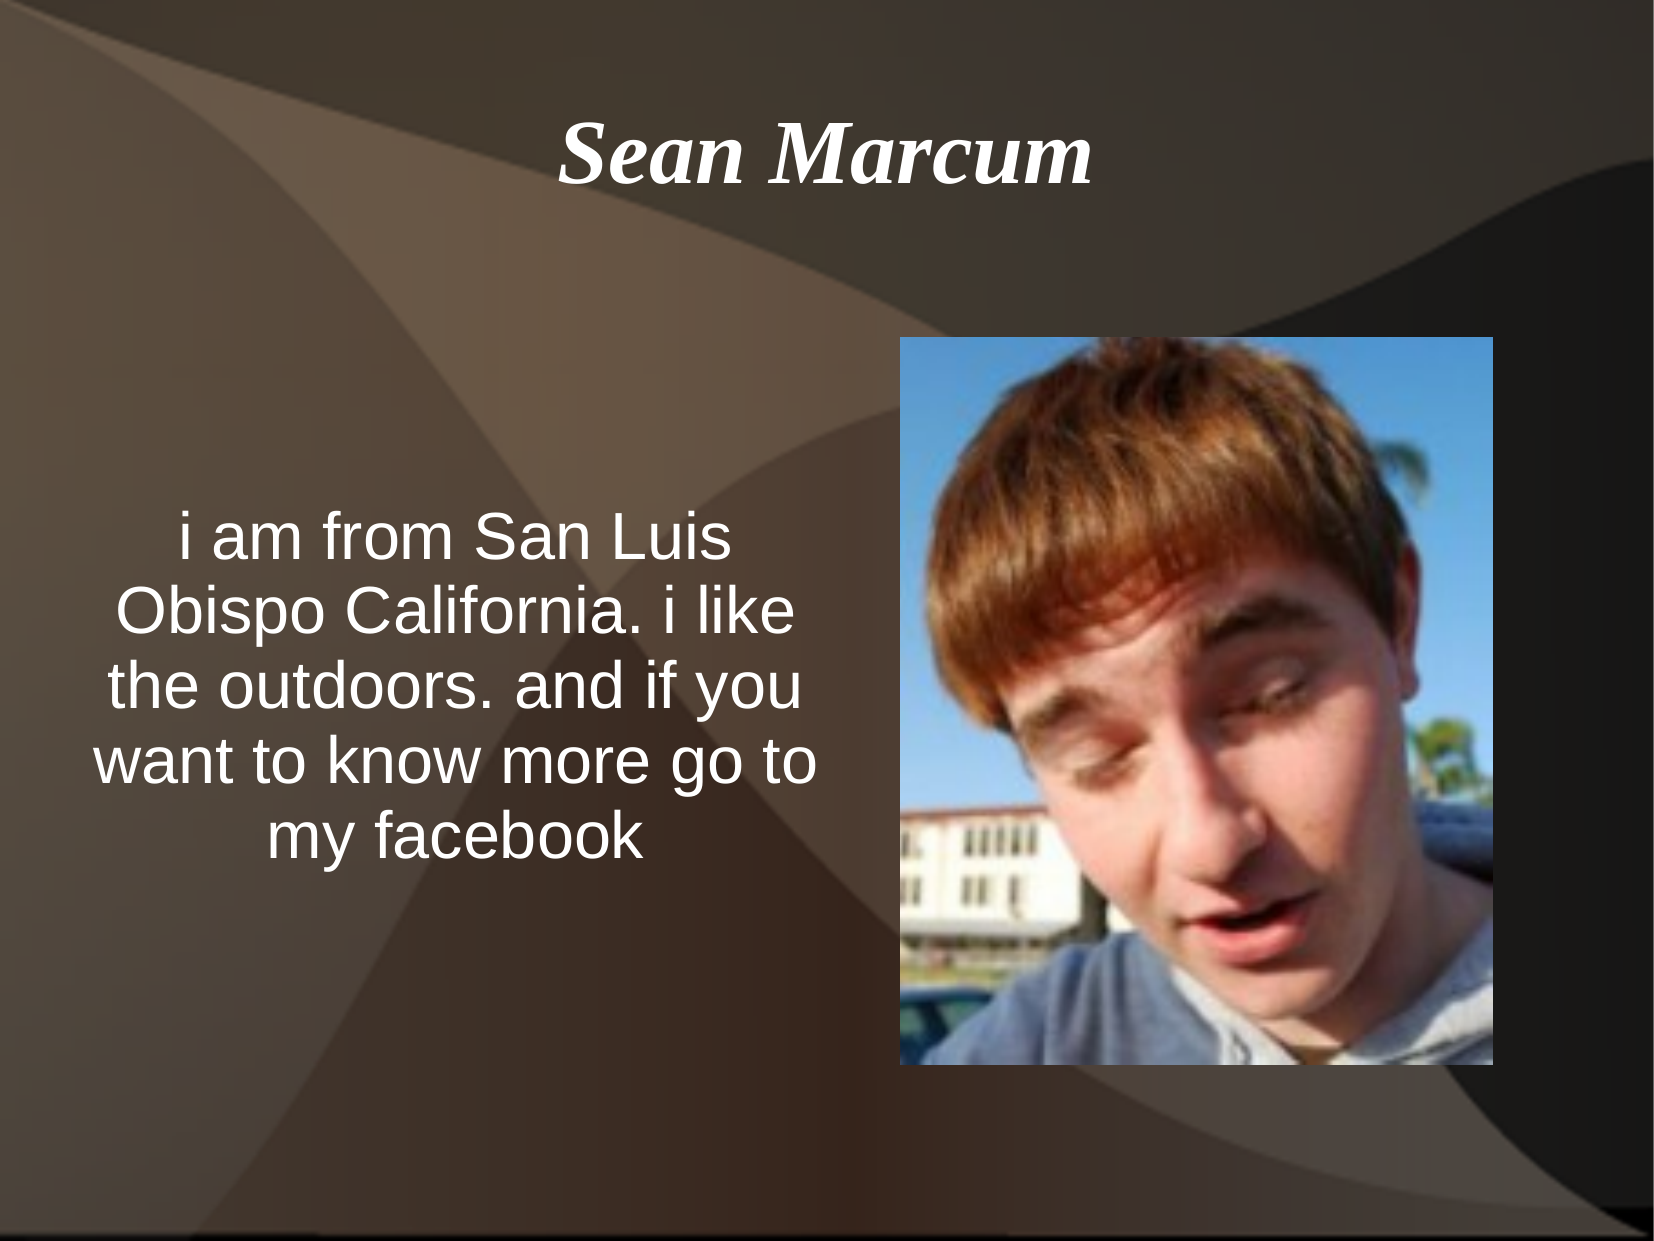

# Sean Marcum
i am from San Luis Obispo California. i like the outdoors. and if you want to know more go to my facebook